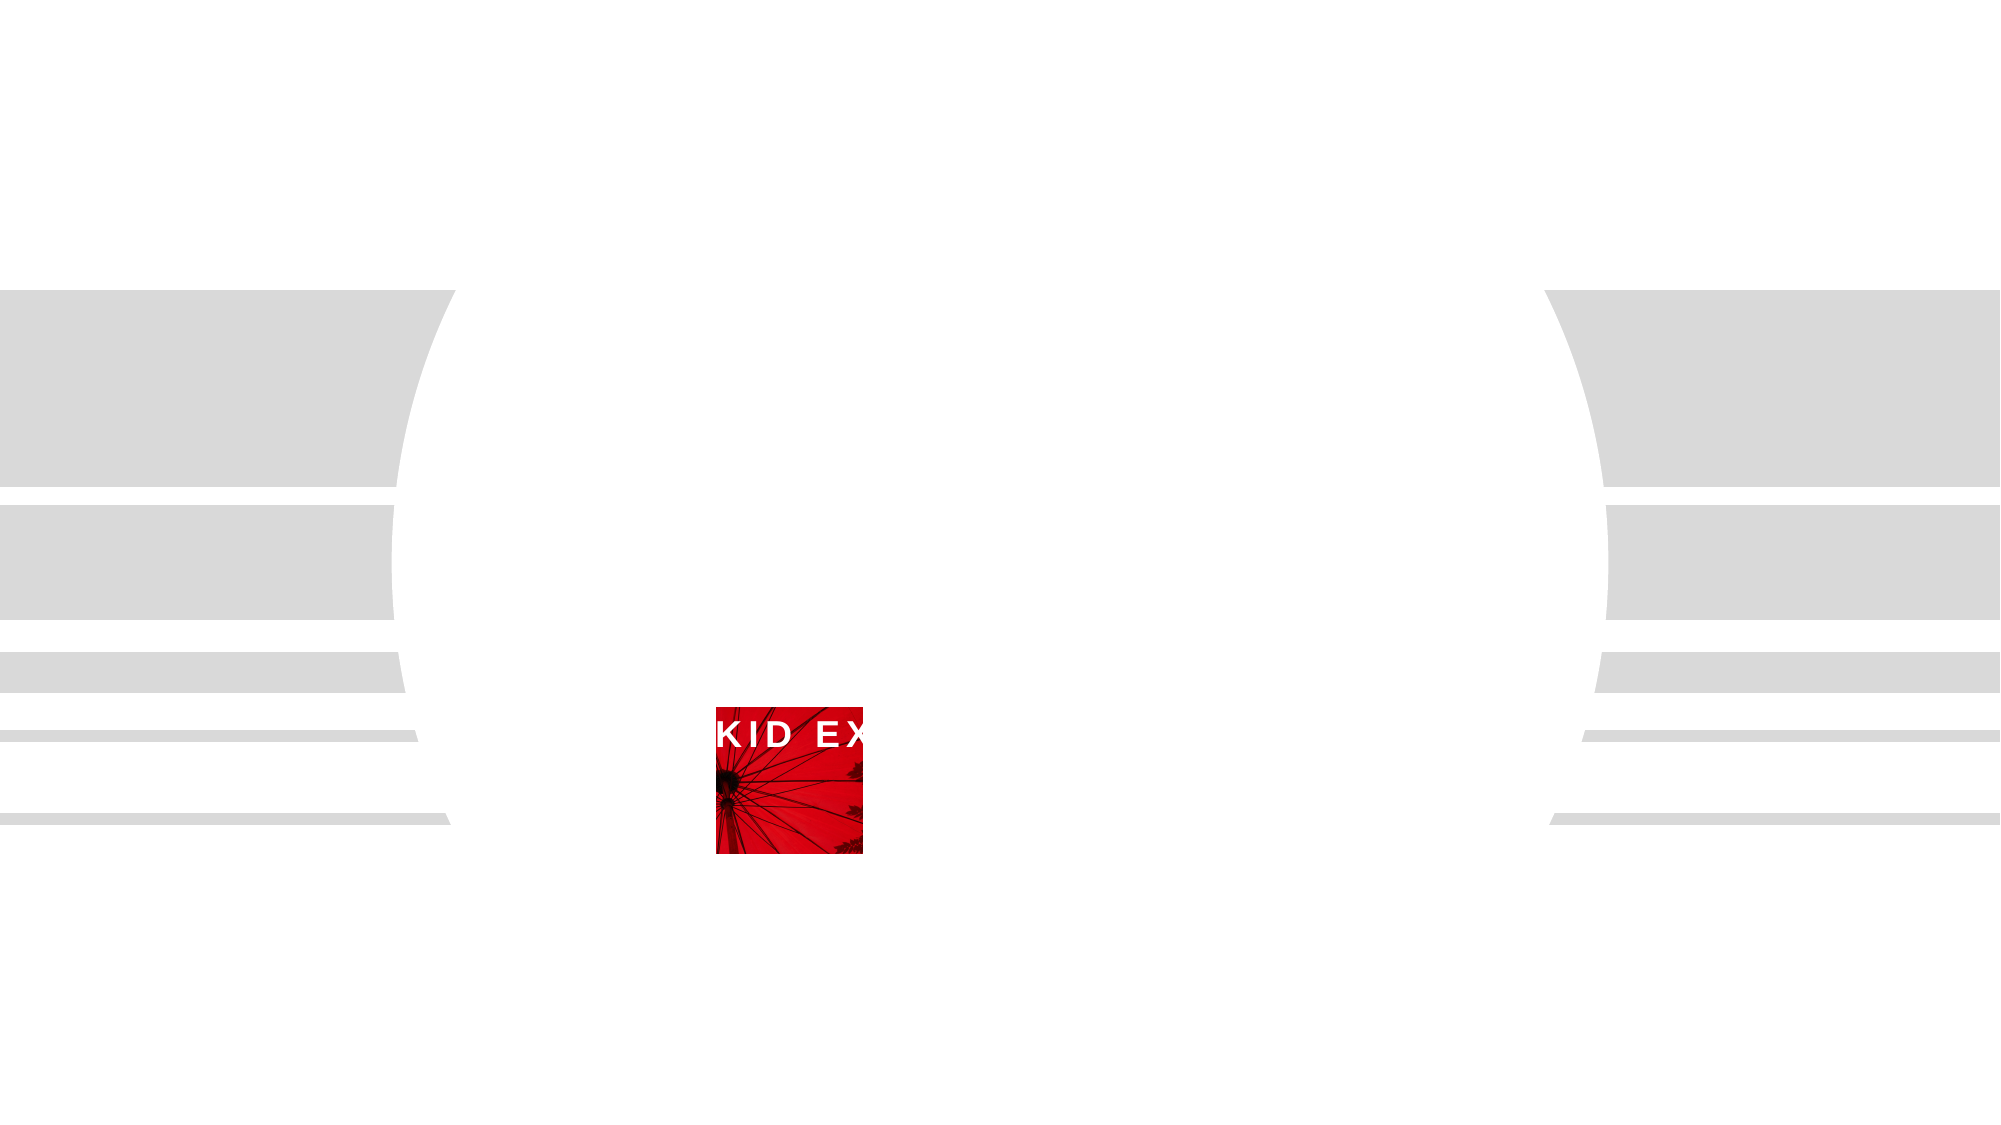

# SNEAKER ABONNEMENT
KID EXAMEN OPDRACHT
28-05-2021